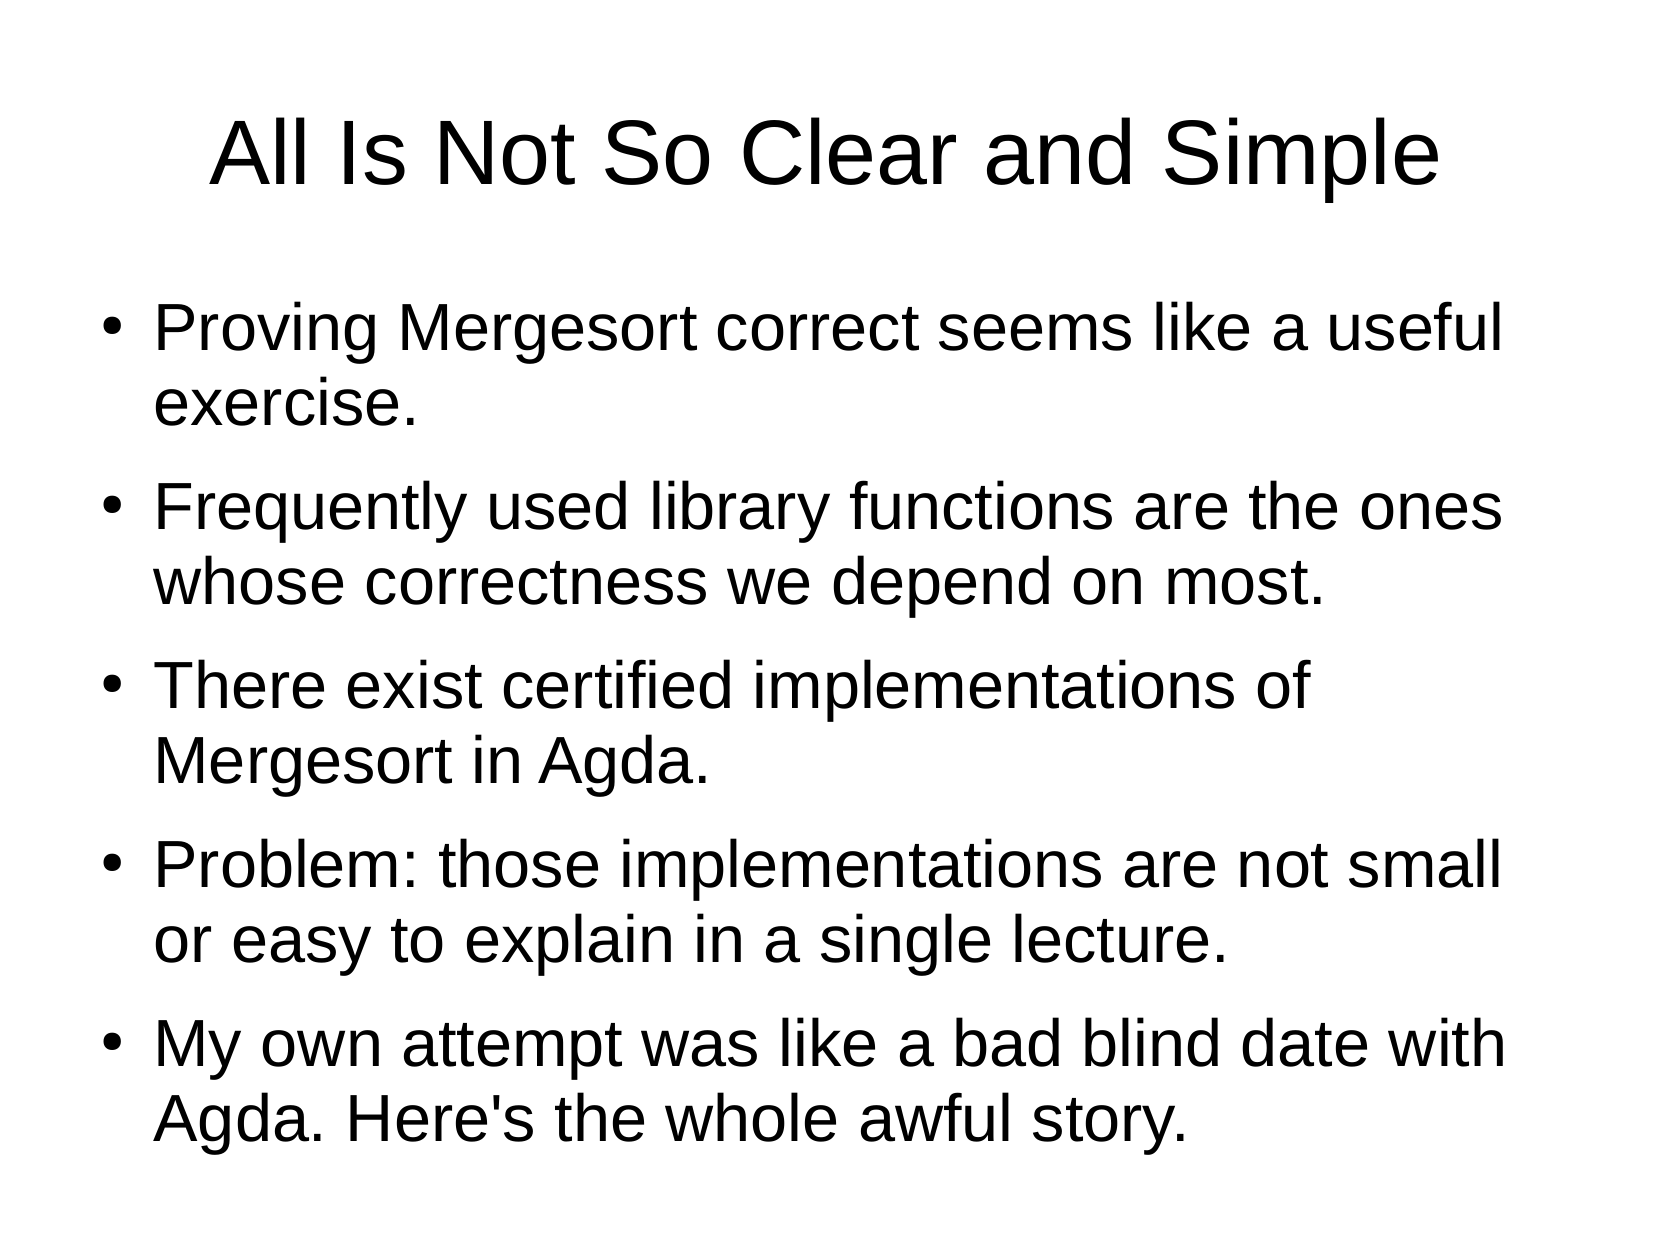

# All Is Not So Clear and Simple
Proving Mergesort correct seems like a useful exercise.
Frequently used library functions are the ones whose correctness we depend on most.
There exist certified implementations of Mergesort in Agda.
Problem: those implementations are not small or easy to explain in a single lecture.
My own attempt was like a bad blind date with Agda. Here's the whole awful story.